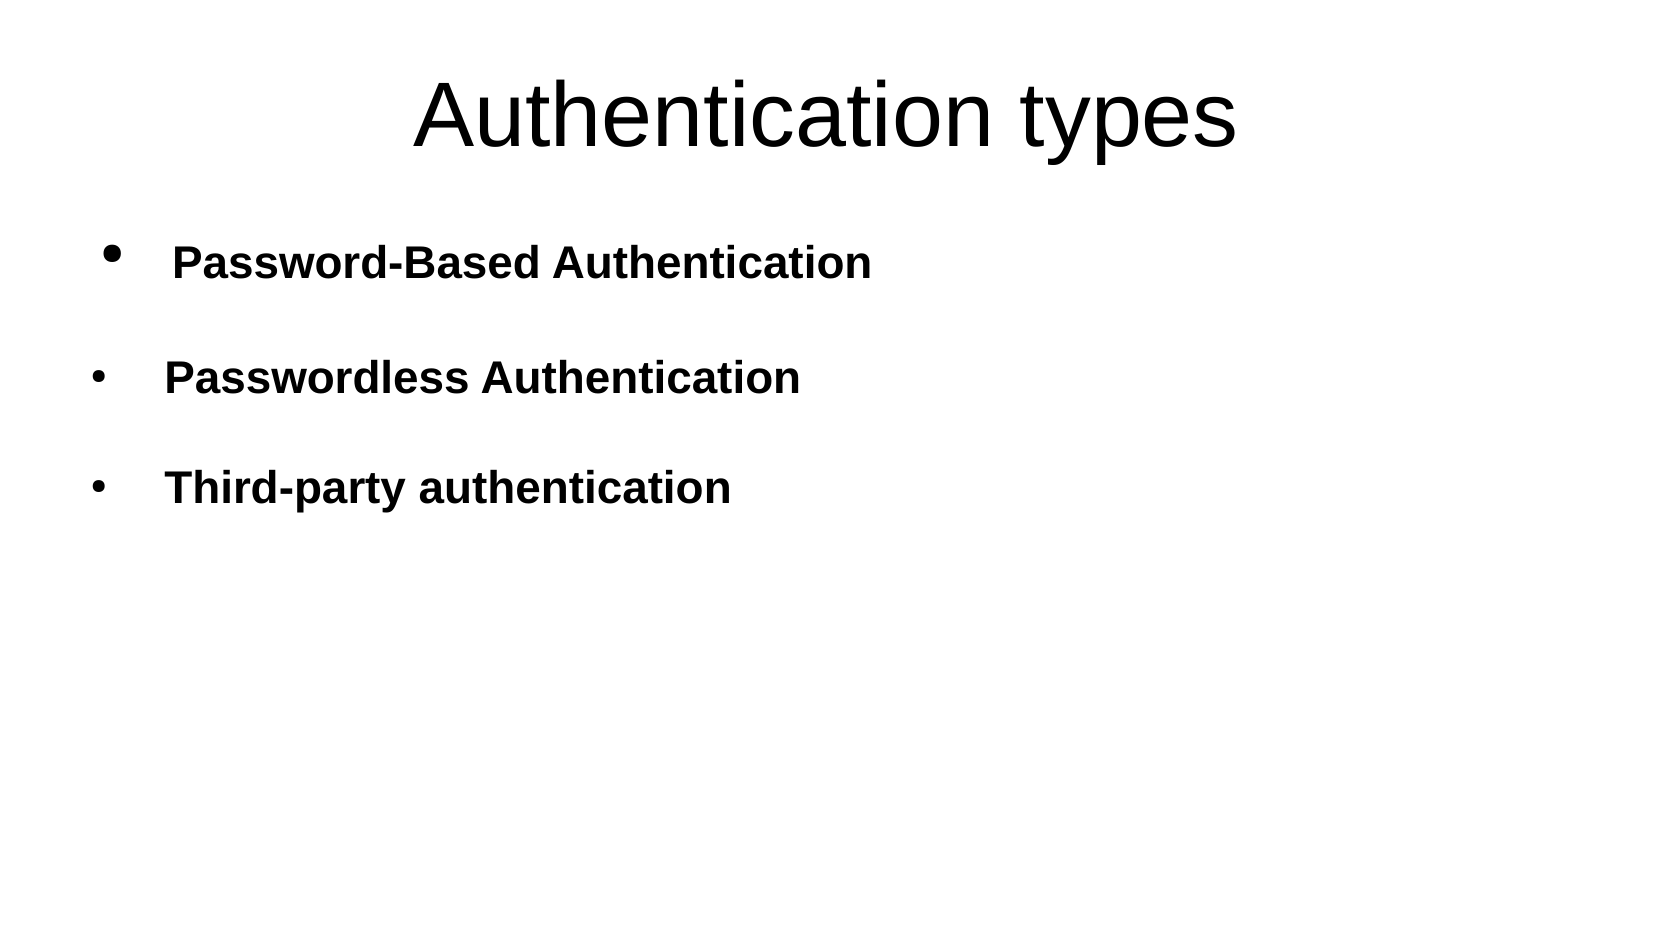

# Authentication types
 Password-Based Authentication
 Passwordless Authentication
 Third-party authentication